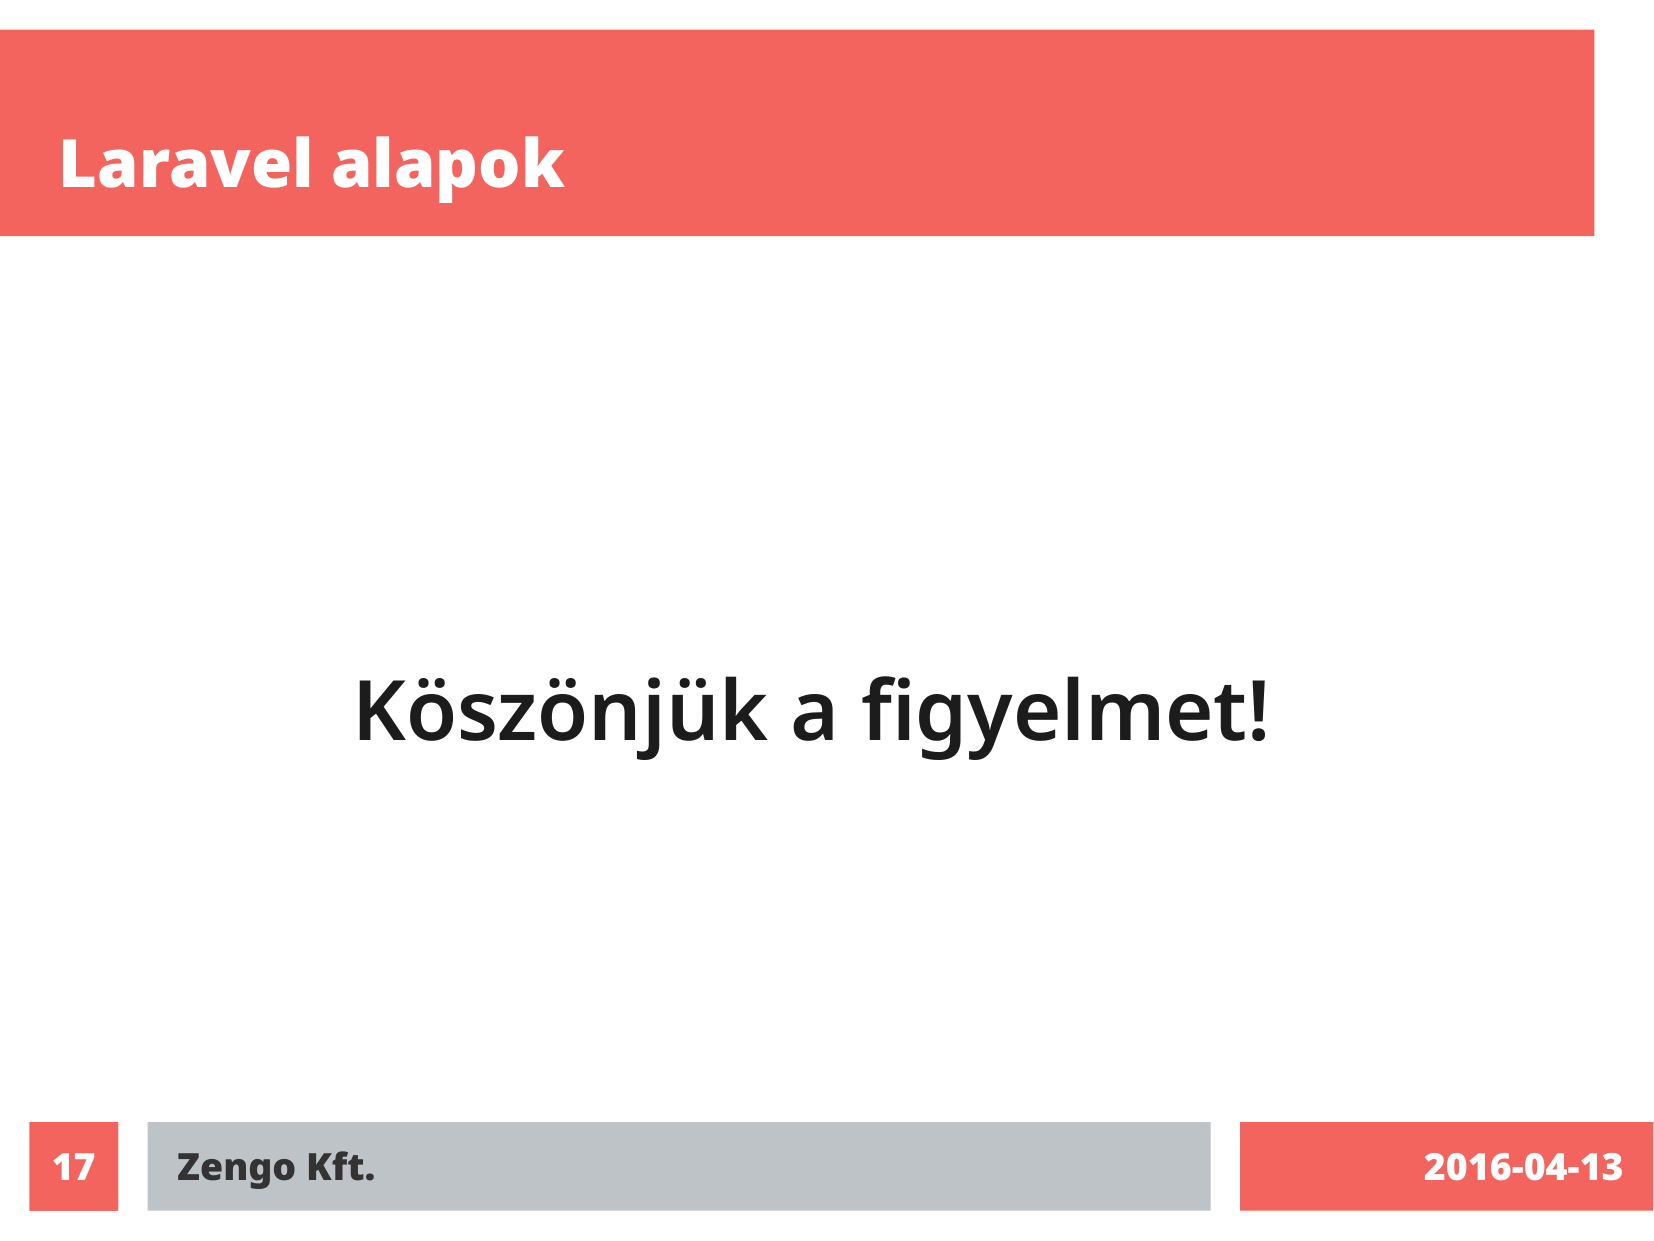

# Laravel alapok
Köszönjük a figyelmet!
17
Zengo Kft.
2016-04-13